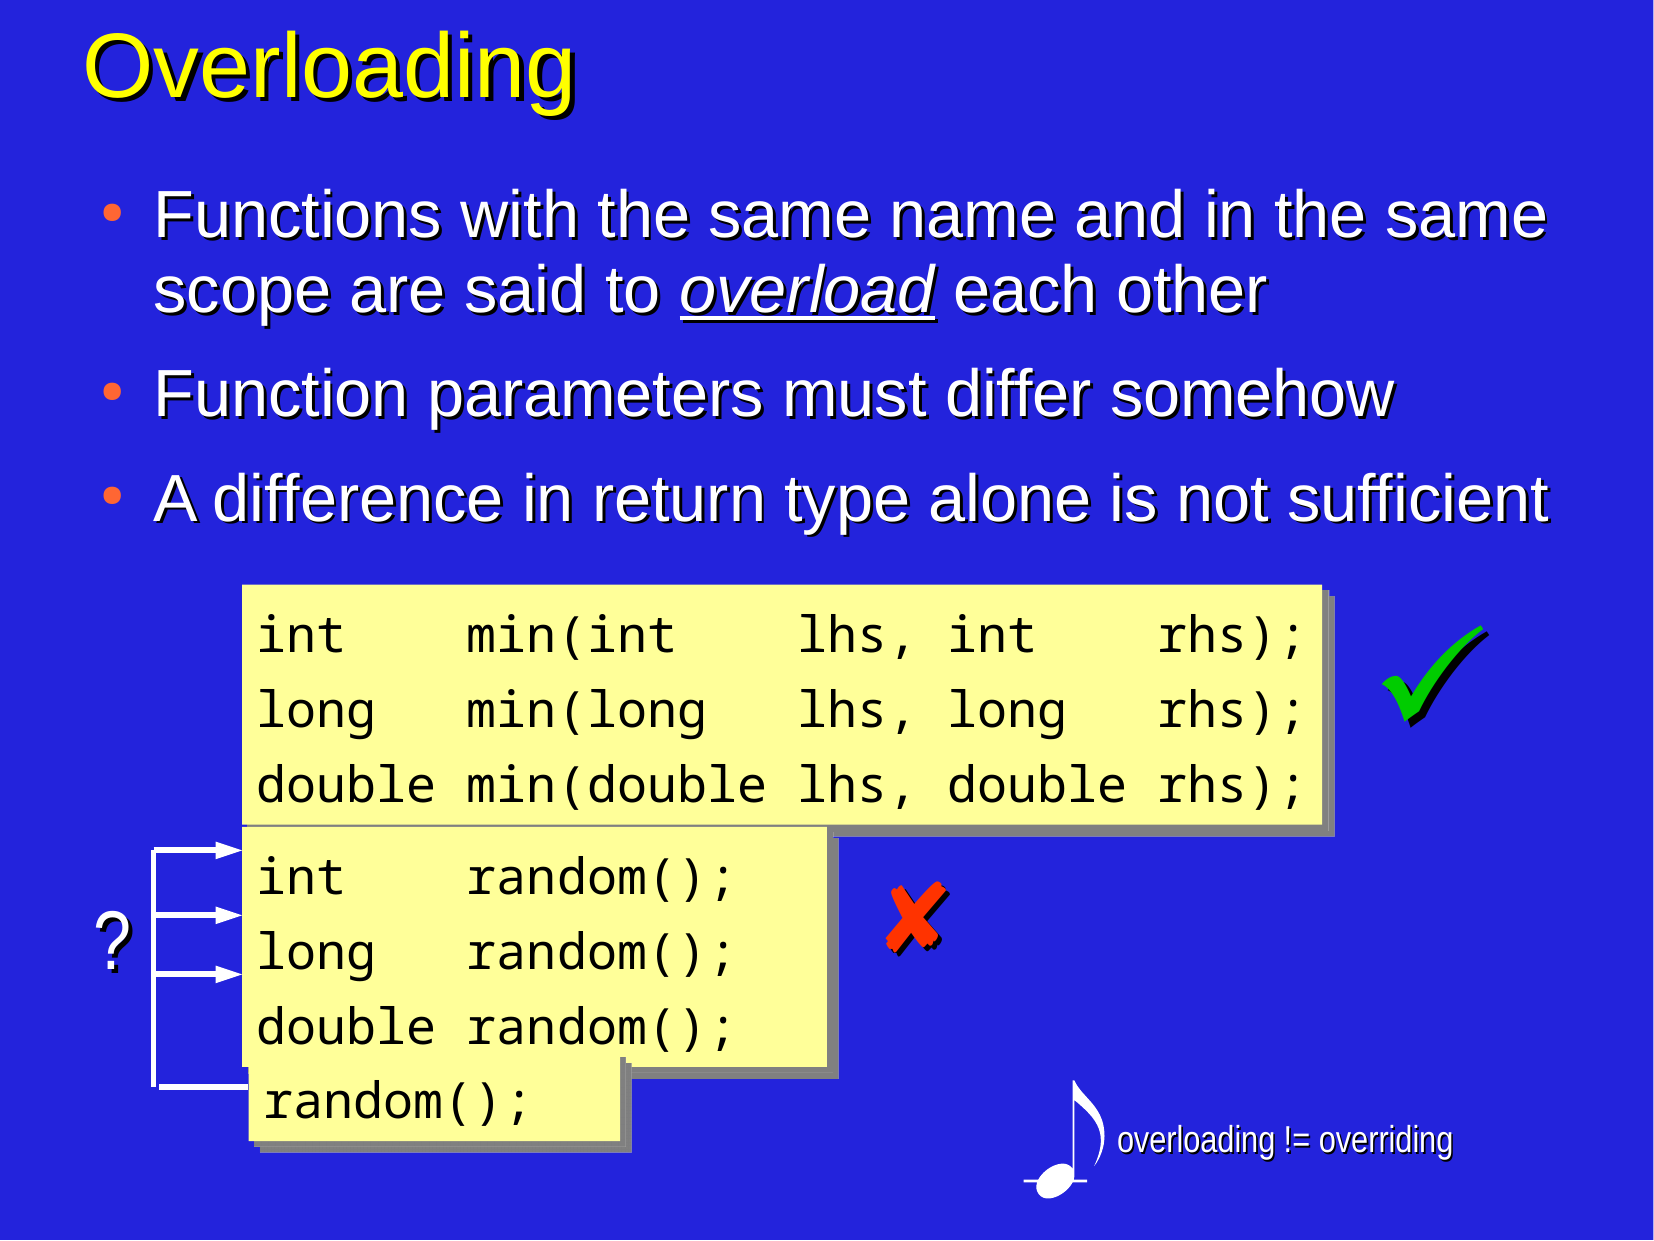

# Overloading
Functions with the same name and in the same scope are said to overload each other
Function parameters must differ somehow
A difference in return type alone is not sufficient
int min(int lhs, int rhs);
long min(long lhs, long rhs);
double min(double lhs, double rhs);

int random();
long random();
double random();

?
random();
overloading != overriding